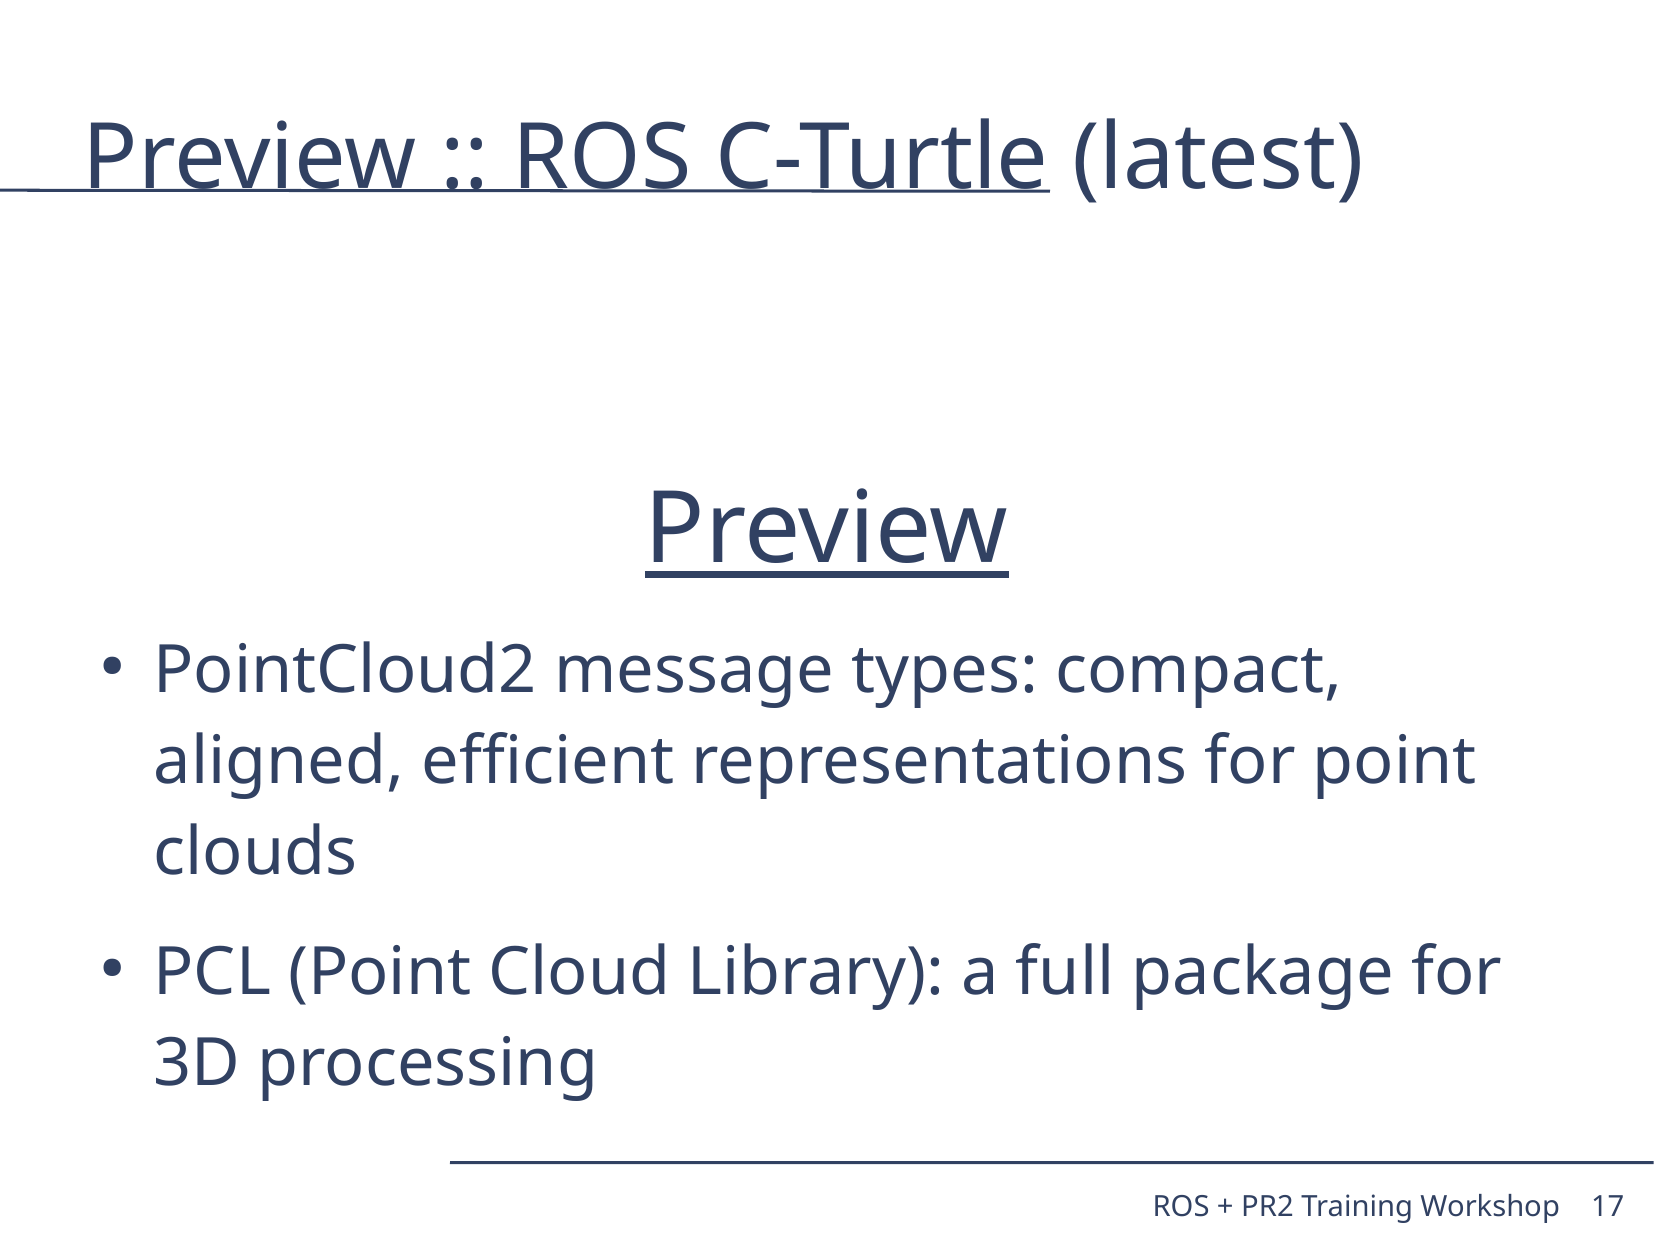

# Preview :: ROS C-Turtle (latest)
Preview
PointCloud2 message types: compact, aligned, efficient representations for point clouds
PCL (Point Cloud Library): a full package for 3D processing